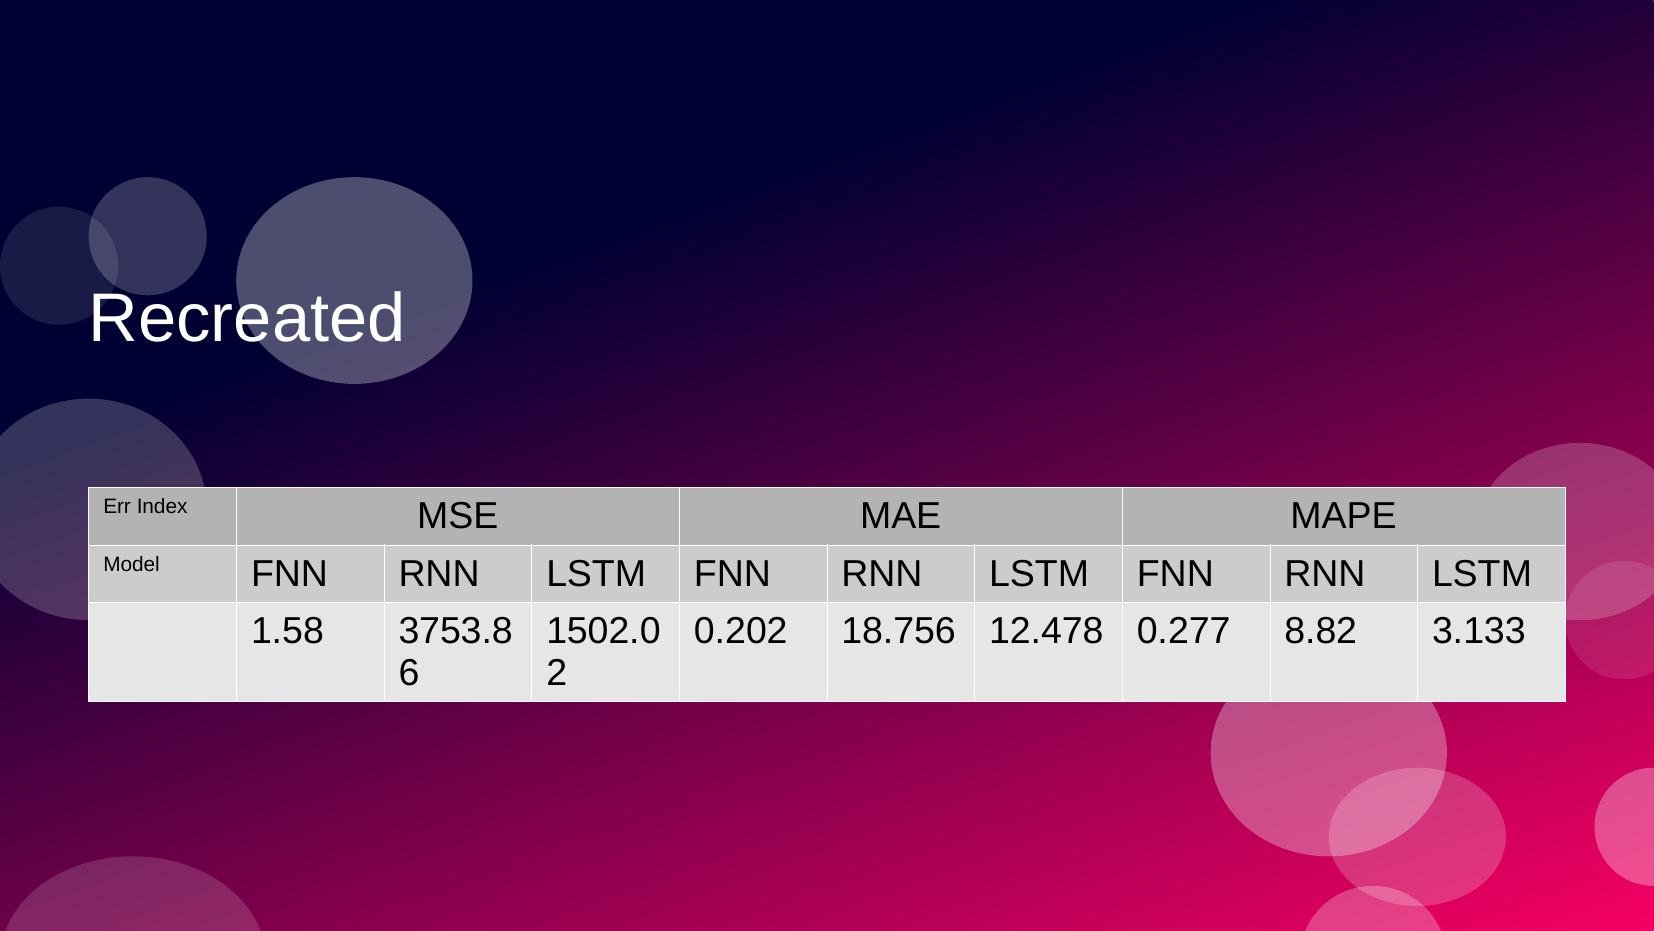

# Recreated
| Err Index | MSE | | | MAE | | | MAPE | | |
| --- | --- | --- | --- | --- | --- | --- | --- | --- | --- |
| Model | FNN | RNN | LSTM | FNN | RNN | LSTM | FNN | RNN | LSTM |
| | 1.58 | 3753.86 | 1502.02 | 0.202 | 18.756 | 12.478 | 0.277 | 8.82 | 3.133 |